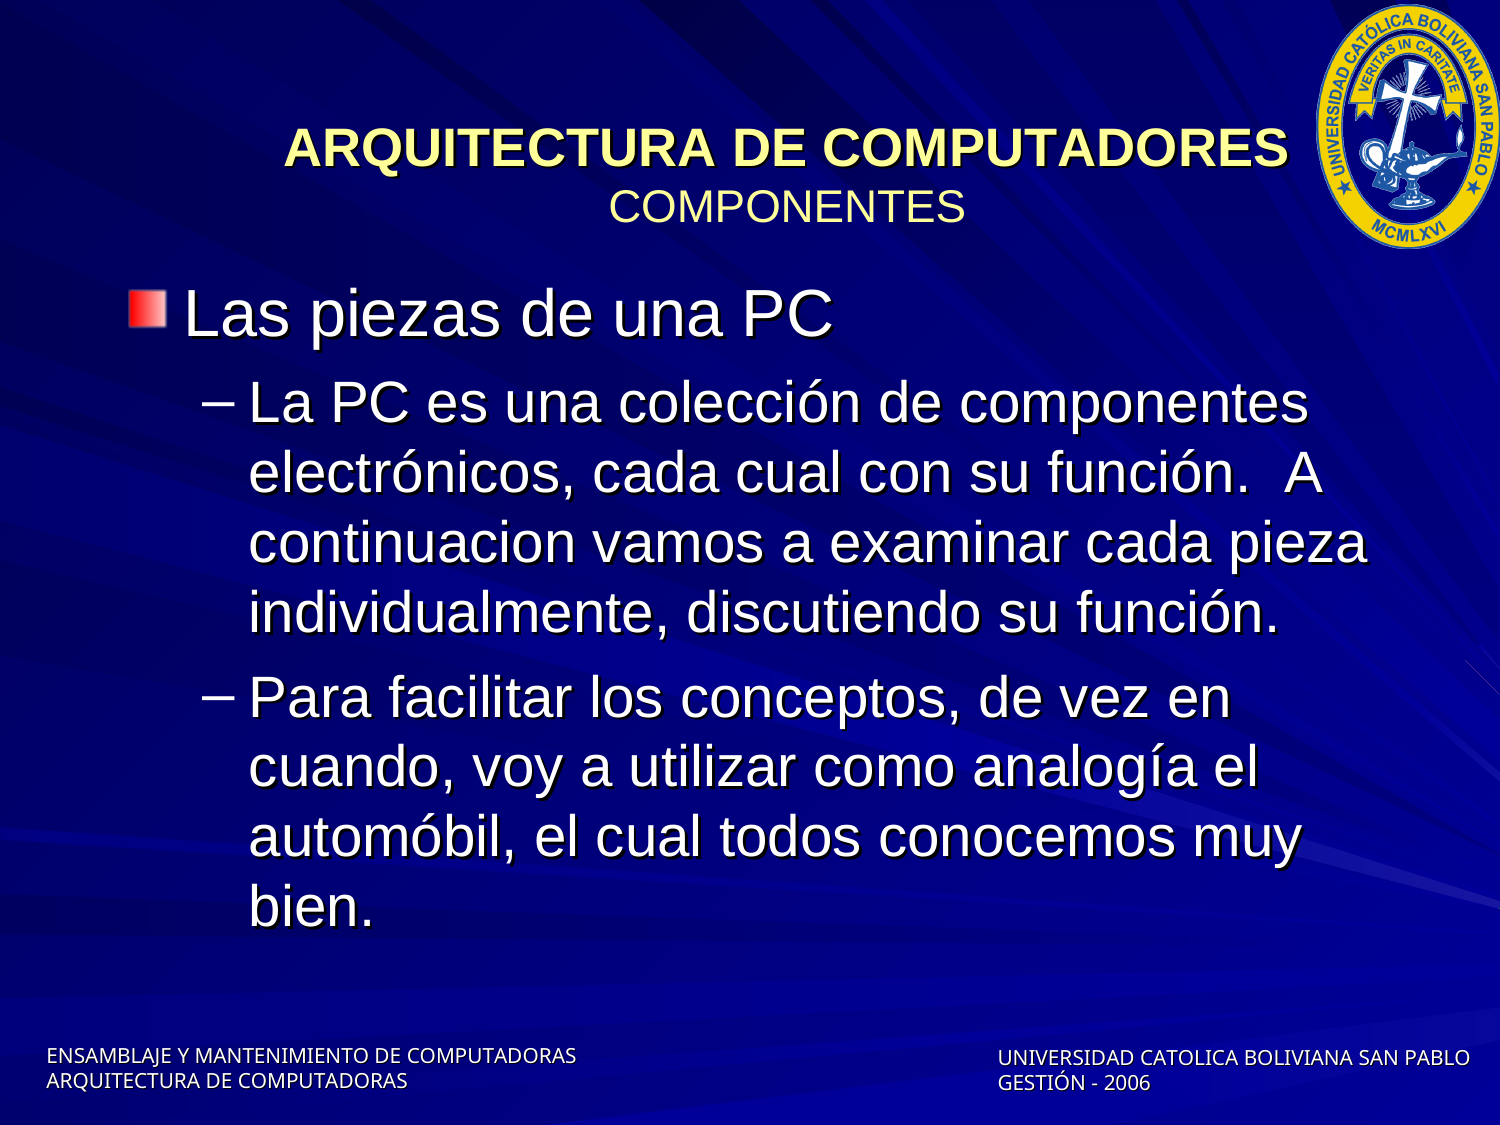

#
ARQUITECTURA DE COMPUTADORES
COMPONENTES
Las piezas de una PC
La PC es una colección de componentes electrónicos, cada cual con su función. A continuacion vamos a examinar cada pieza individualmente, discutiendo su función.
Para facilitar los conceptos, de vez en cuando, voy a utilizar como analogía el automóbil, el cual todos conocemos muy bien.